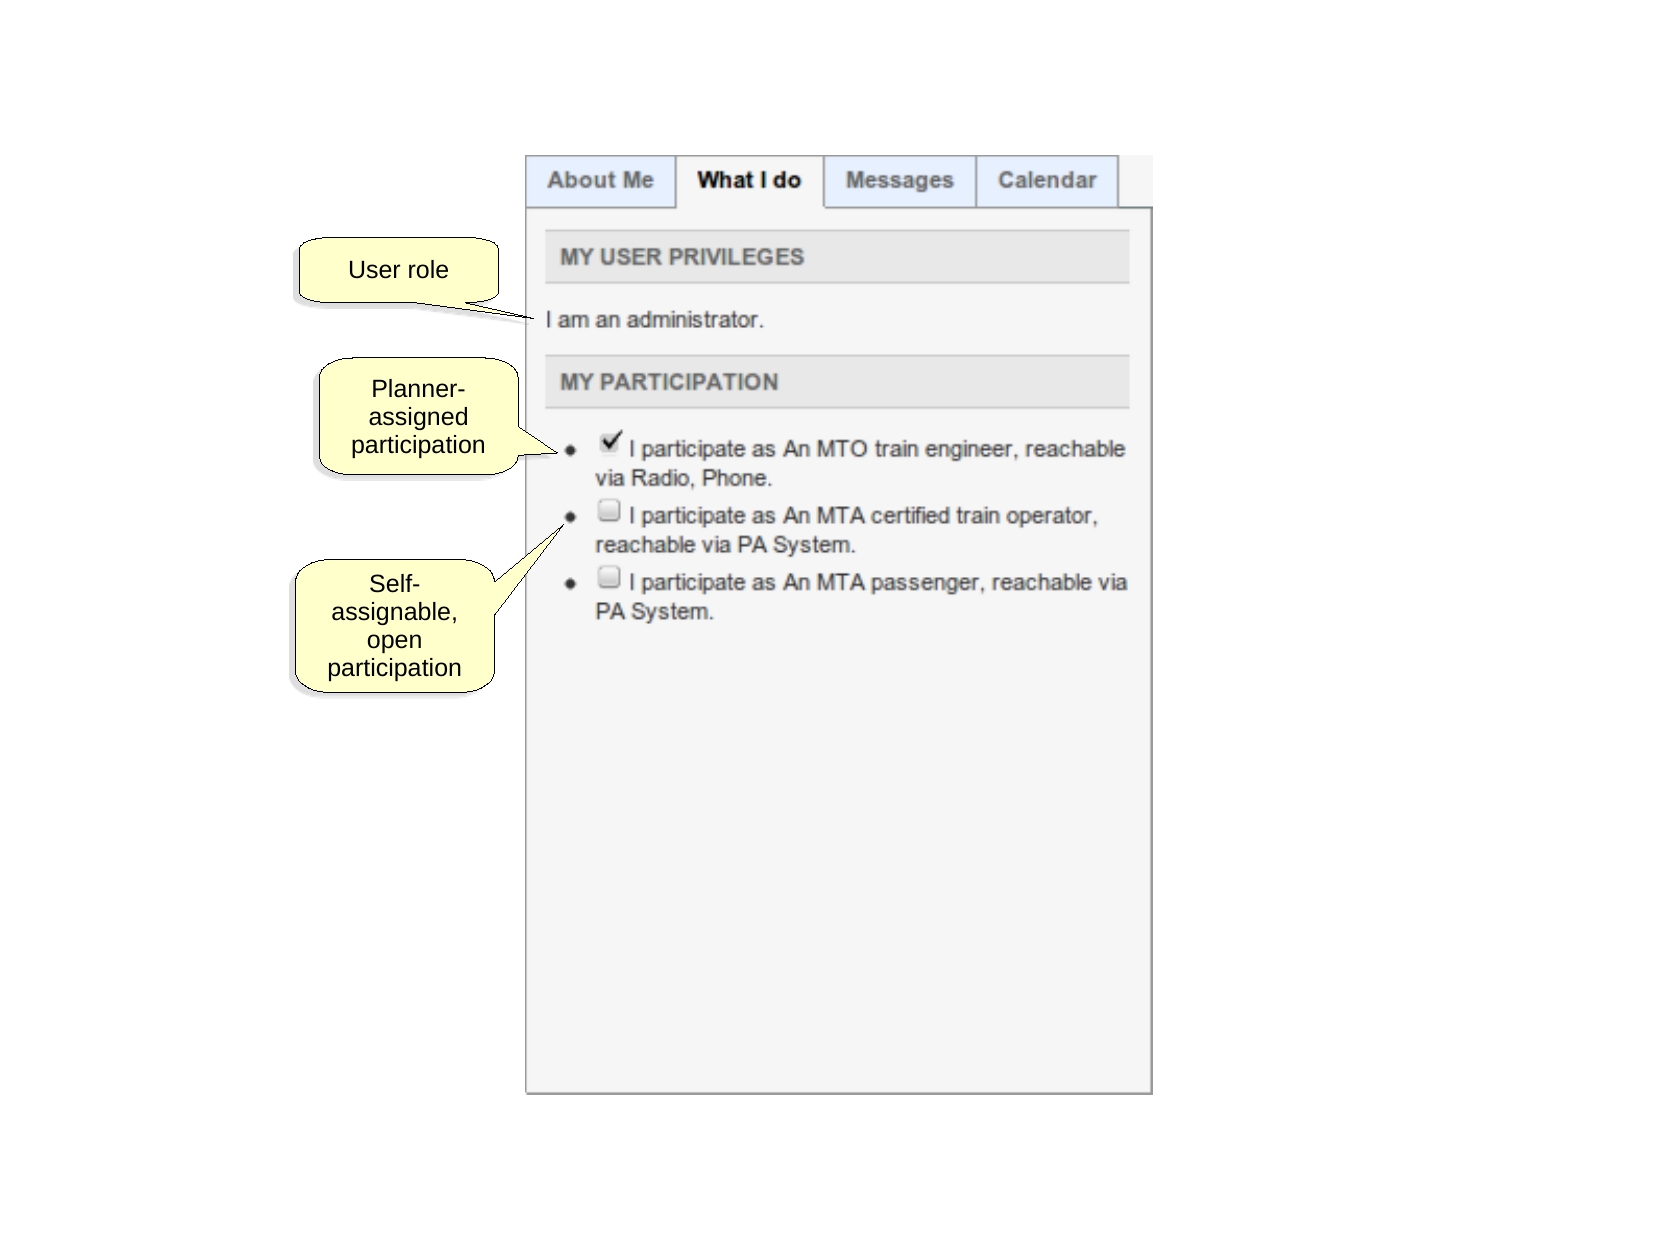

User role
Planner-assigned participation
Self-assignable, open participation